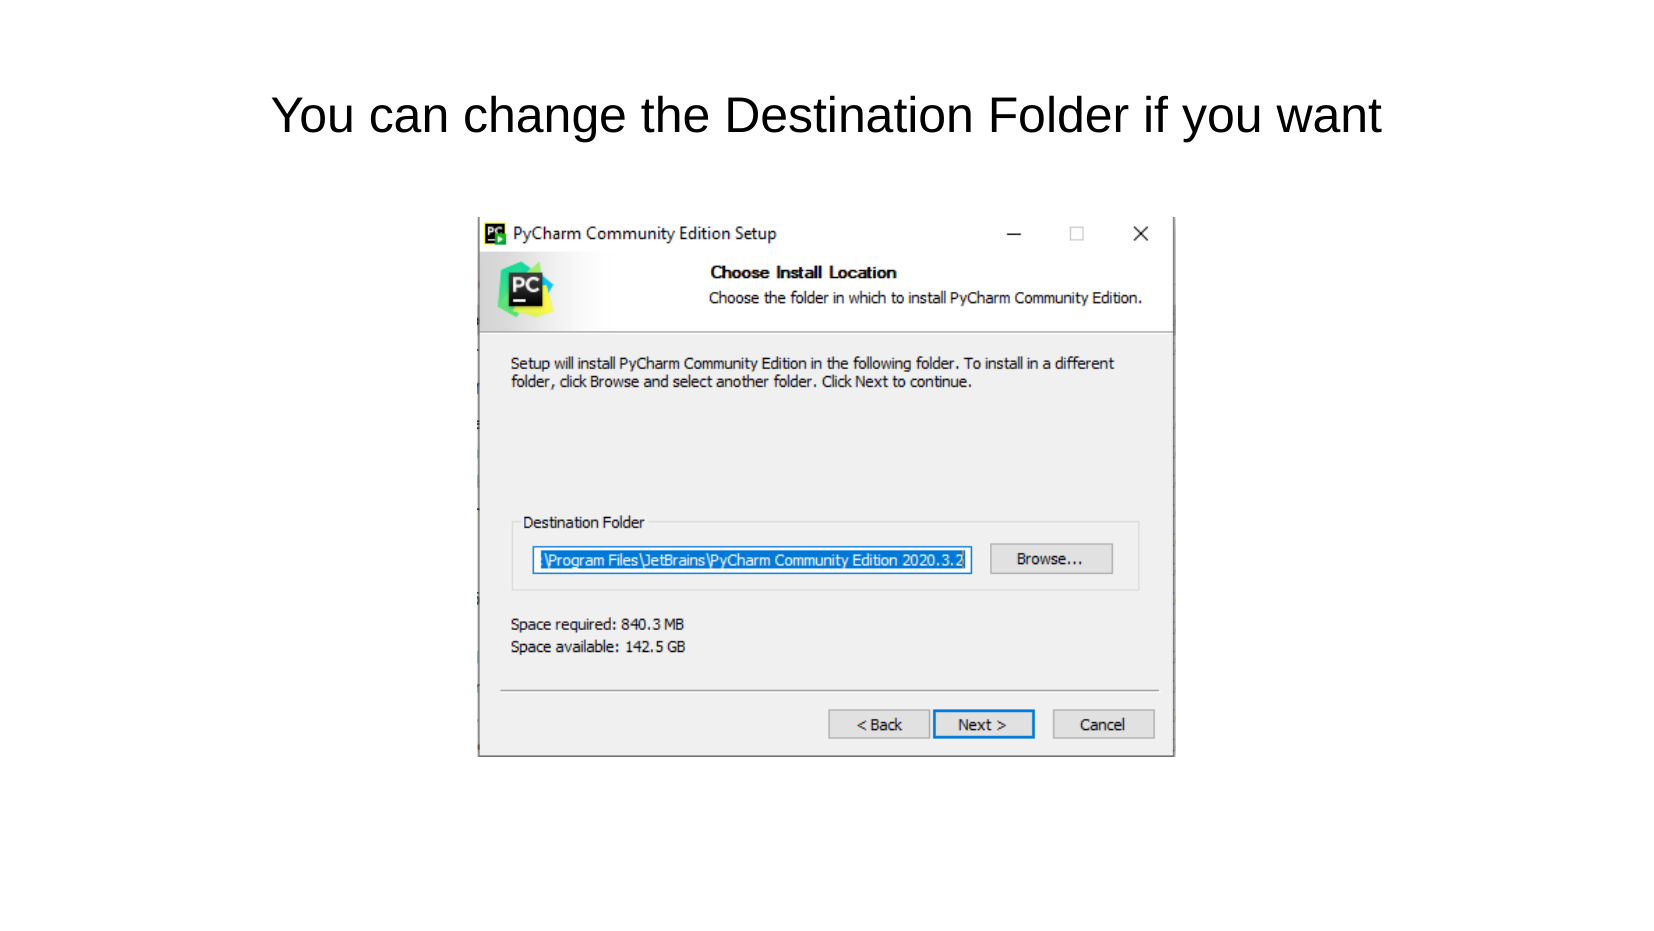

# You can change the Destination Folder if you want